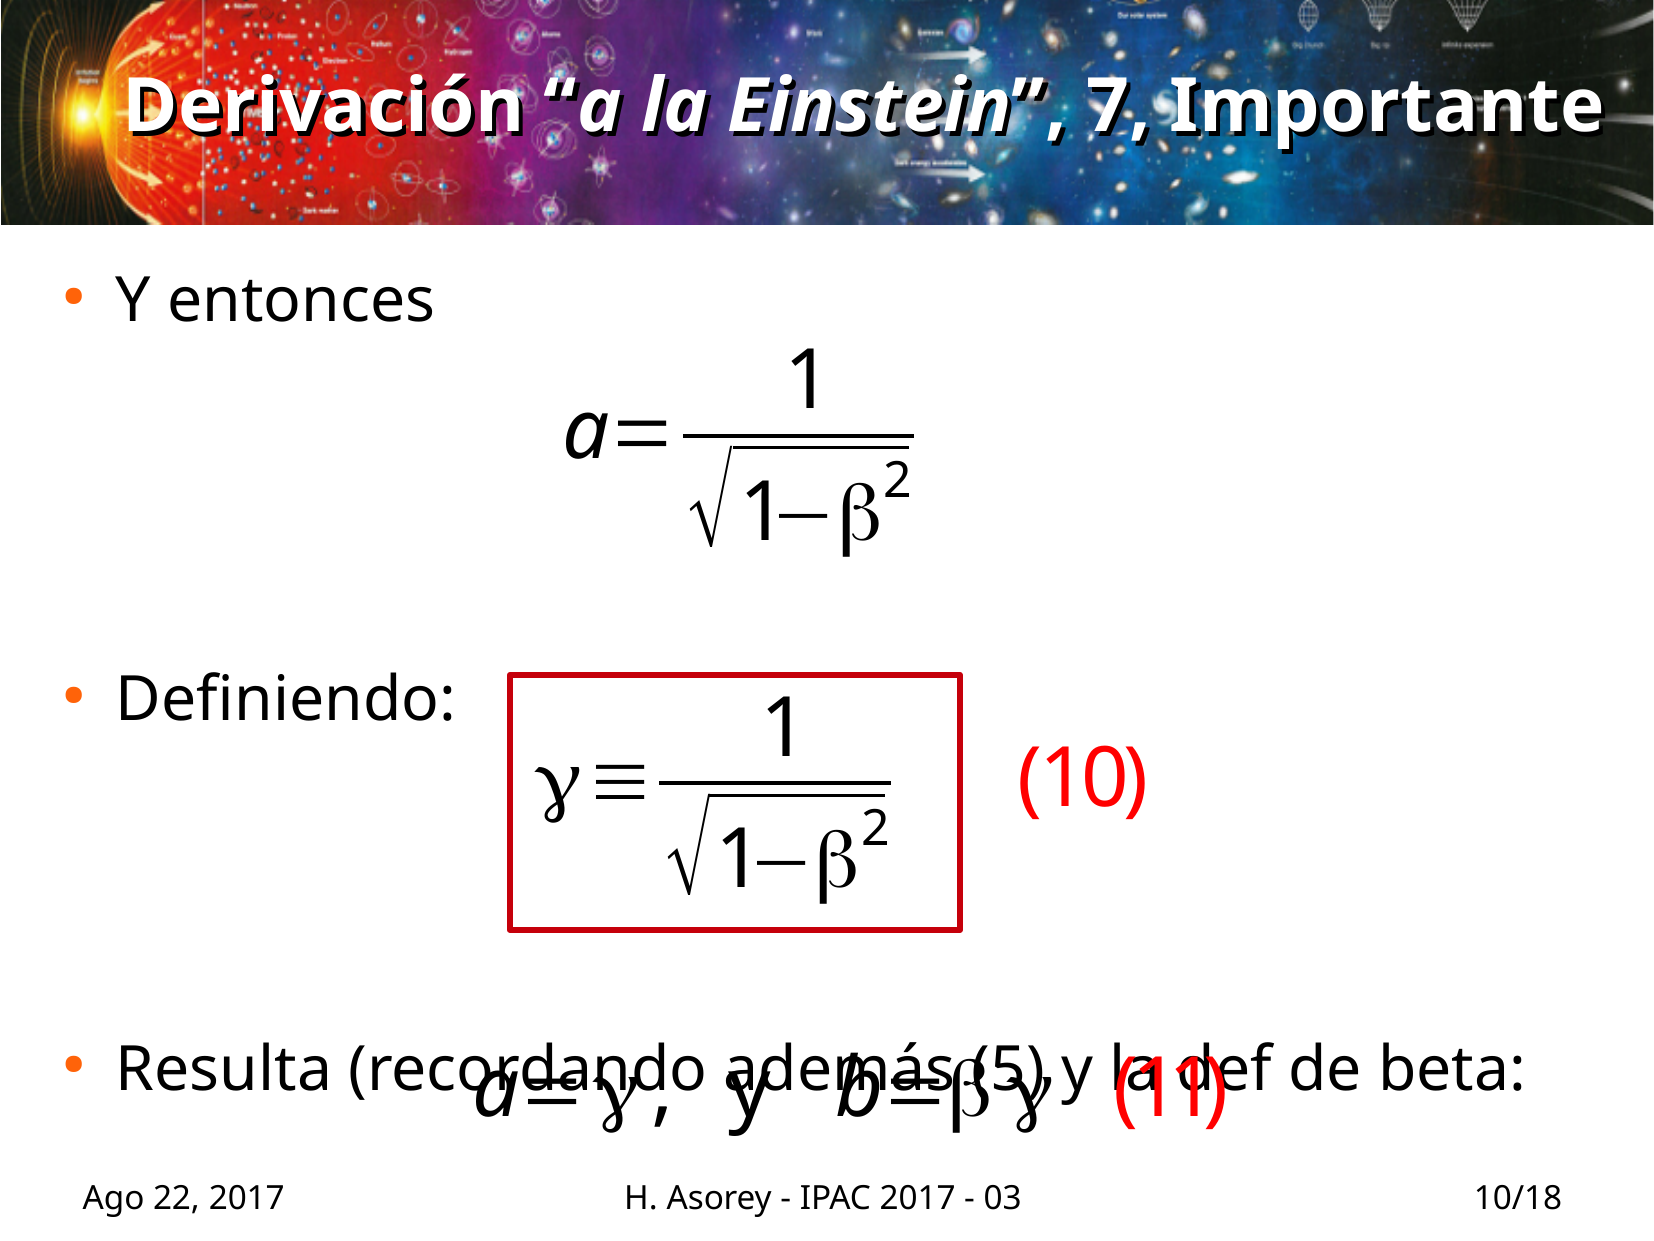

# Derivación “a la Einstein”, 7, Importante
Y entonces
Definiendo:
Resulta (recordando además (5) y la def de beta:
Ago 22, 2017
H. Asorey - IPAC 2017 - 03
10